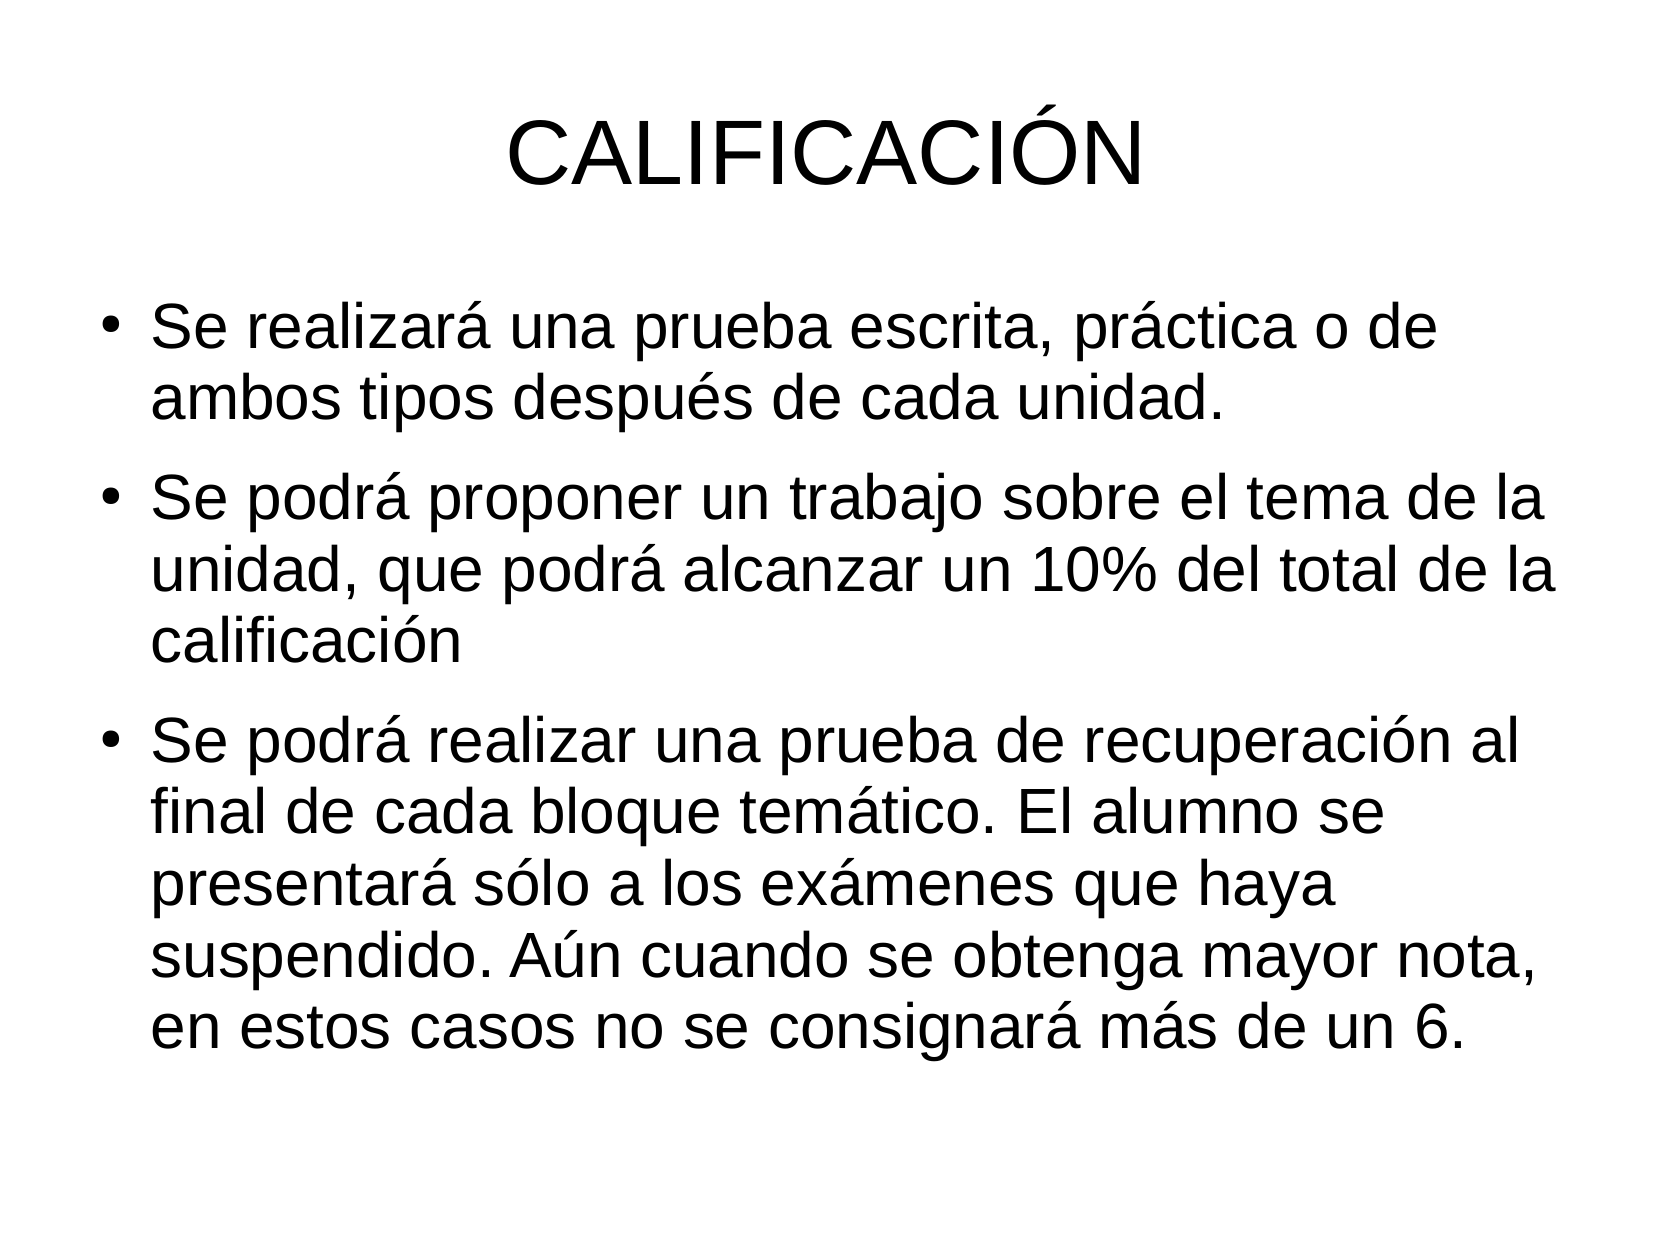

# CALIFICACIÓN
Se realizará una prueba escrita, práctica o de ambos tipos después de cada unidad.
Se podrá proponer un trabajo sobre el tema de la unidad, que podrá alcanzar un 10% del total de la calificación
Se podrá realizar una prueba de recuperación al final de cada bloque temático. El alumno se presentará sólo a los exámenes que haya suspendido. Aún cuando se obtenga mayor nota, en estos casos no se consignará más de un 6.